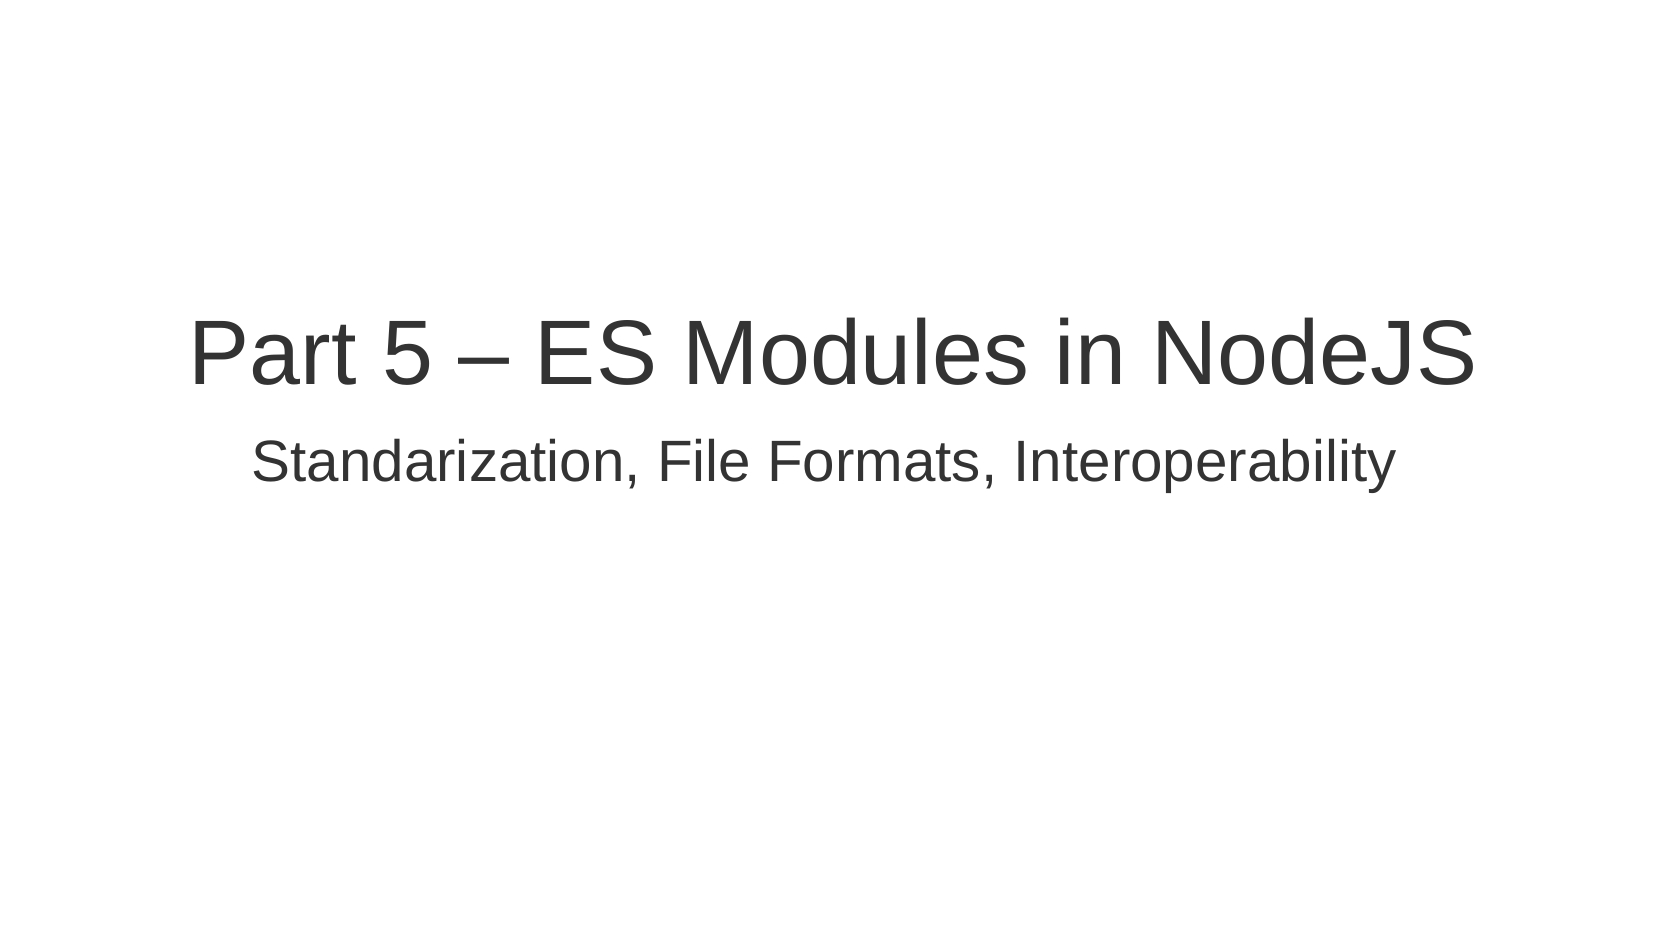

# Part 5 – ES Modules in NodeJS
Standarization, File Formats, Interoperability